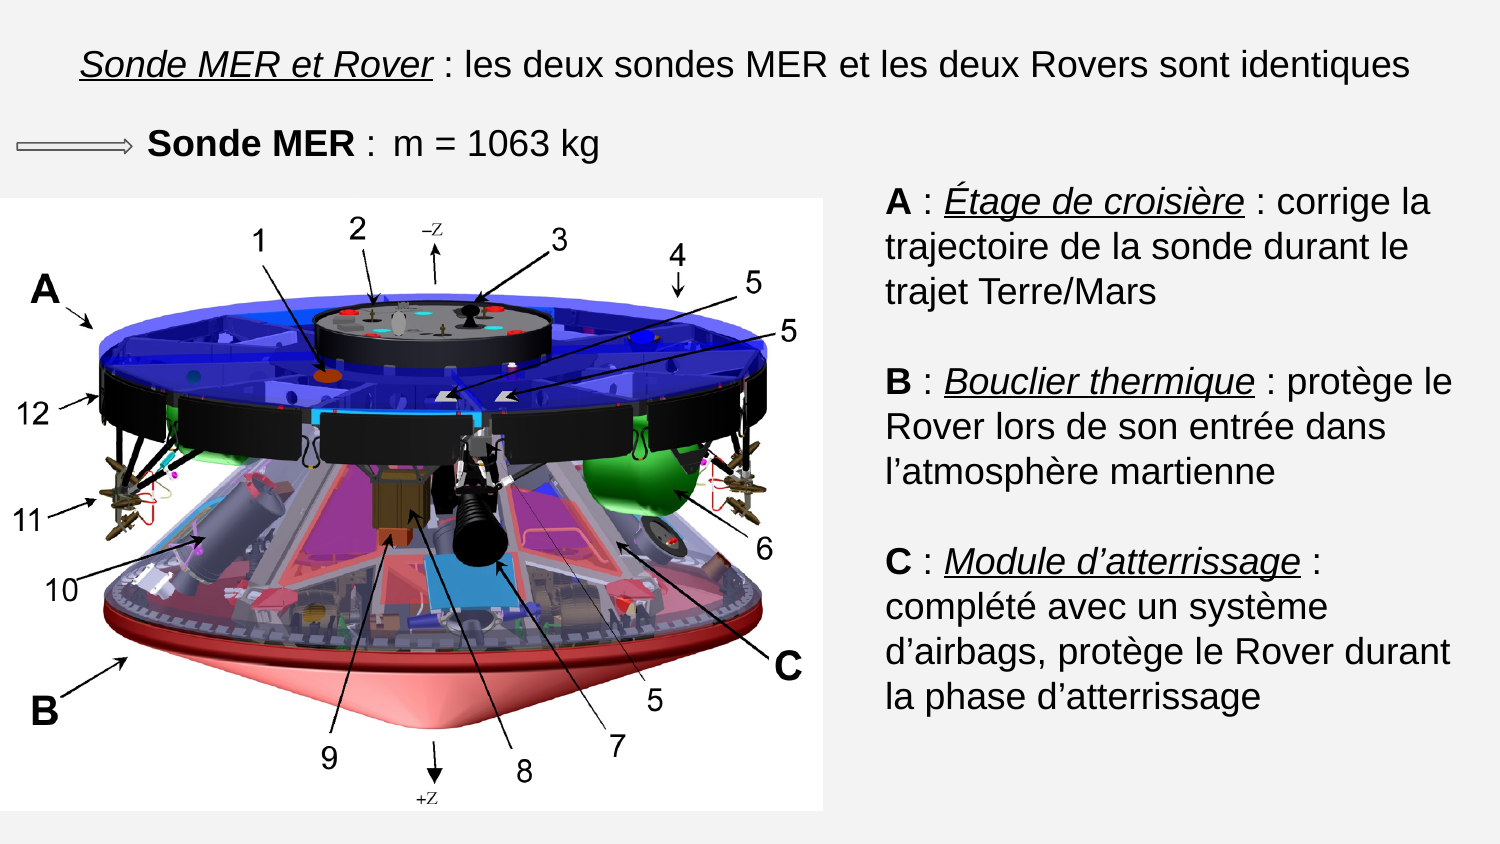

Sonde MER et Rover : les deux sondes MER et les deux Rovers sont identiques
Sonde MER : m = 1063 kg
A : Étage de croisière : corrige la trajectoire de la sonde durant le trajet Terre/Mars
B : Bouclier thermique : protège le Rover lors de son entrée dans l’atmosphère martienne
C : Module d’atterrissage : complété avec un système d’airbags, protège le Rover durant la phase d’atterrissage